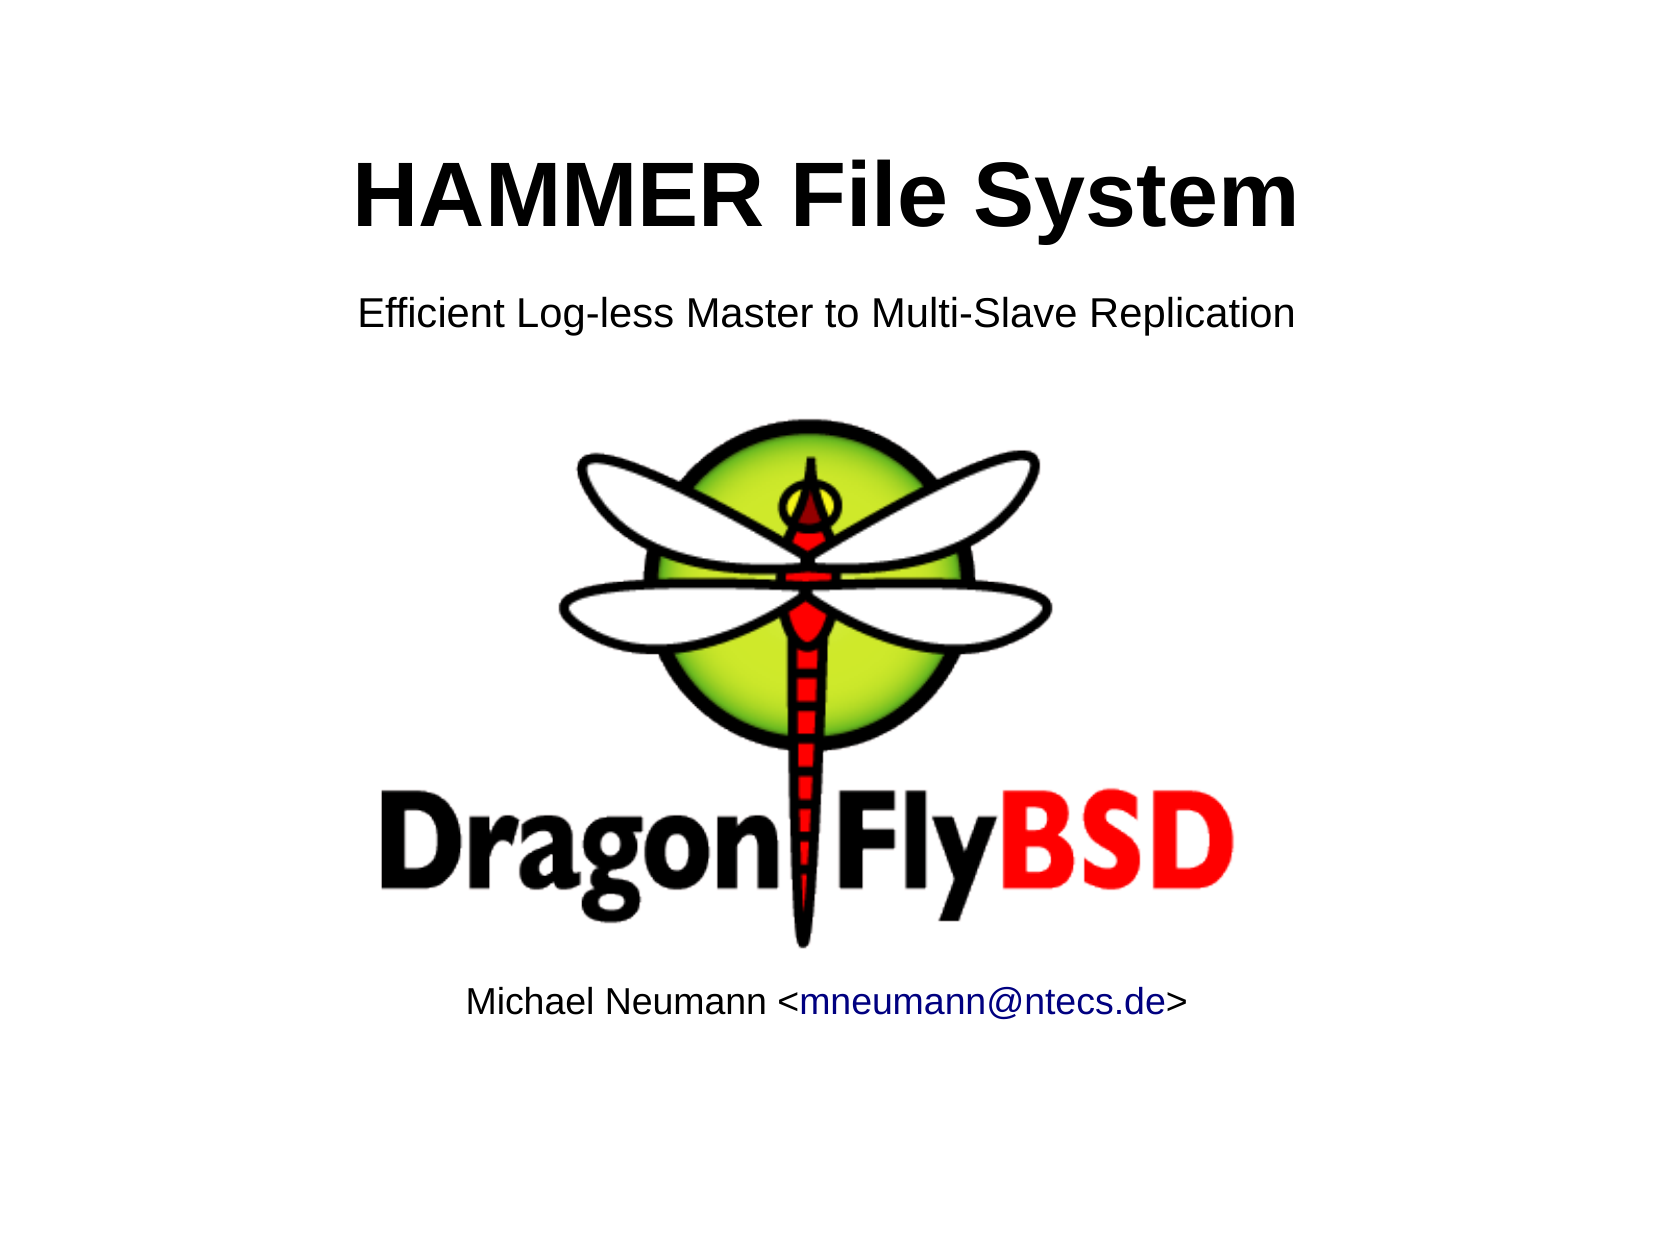

# HAMMER File System
Efficient Log-less Master to Multi-Slave Replication
Michael Neumann <mneumann@ntecs.de>